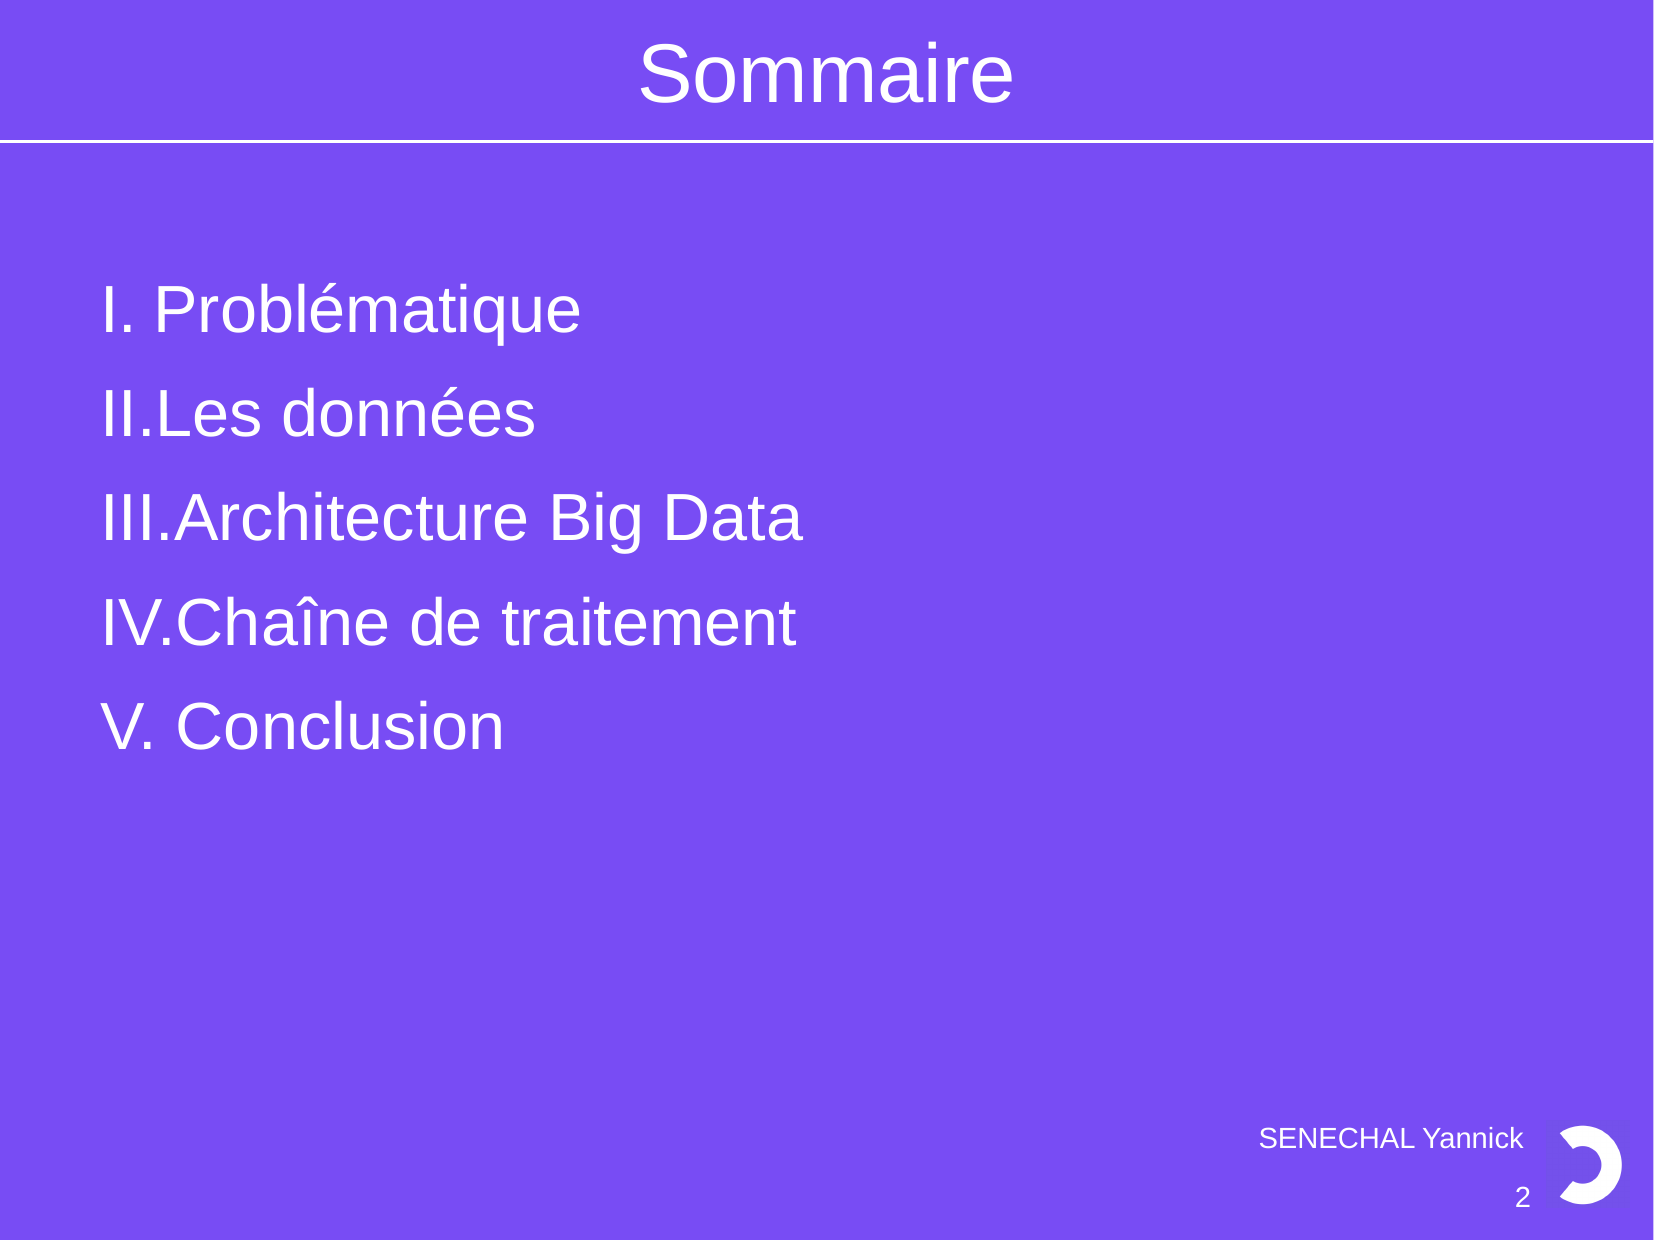

# Sommaire
Problématique
Les données
Architecture Big Data
Chaîne de traitement
 Conclusion
SENECHAL Yannick
2